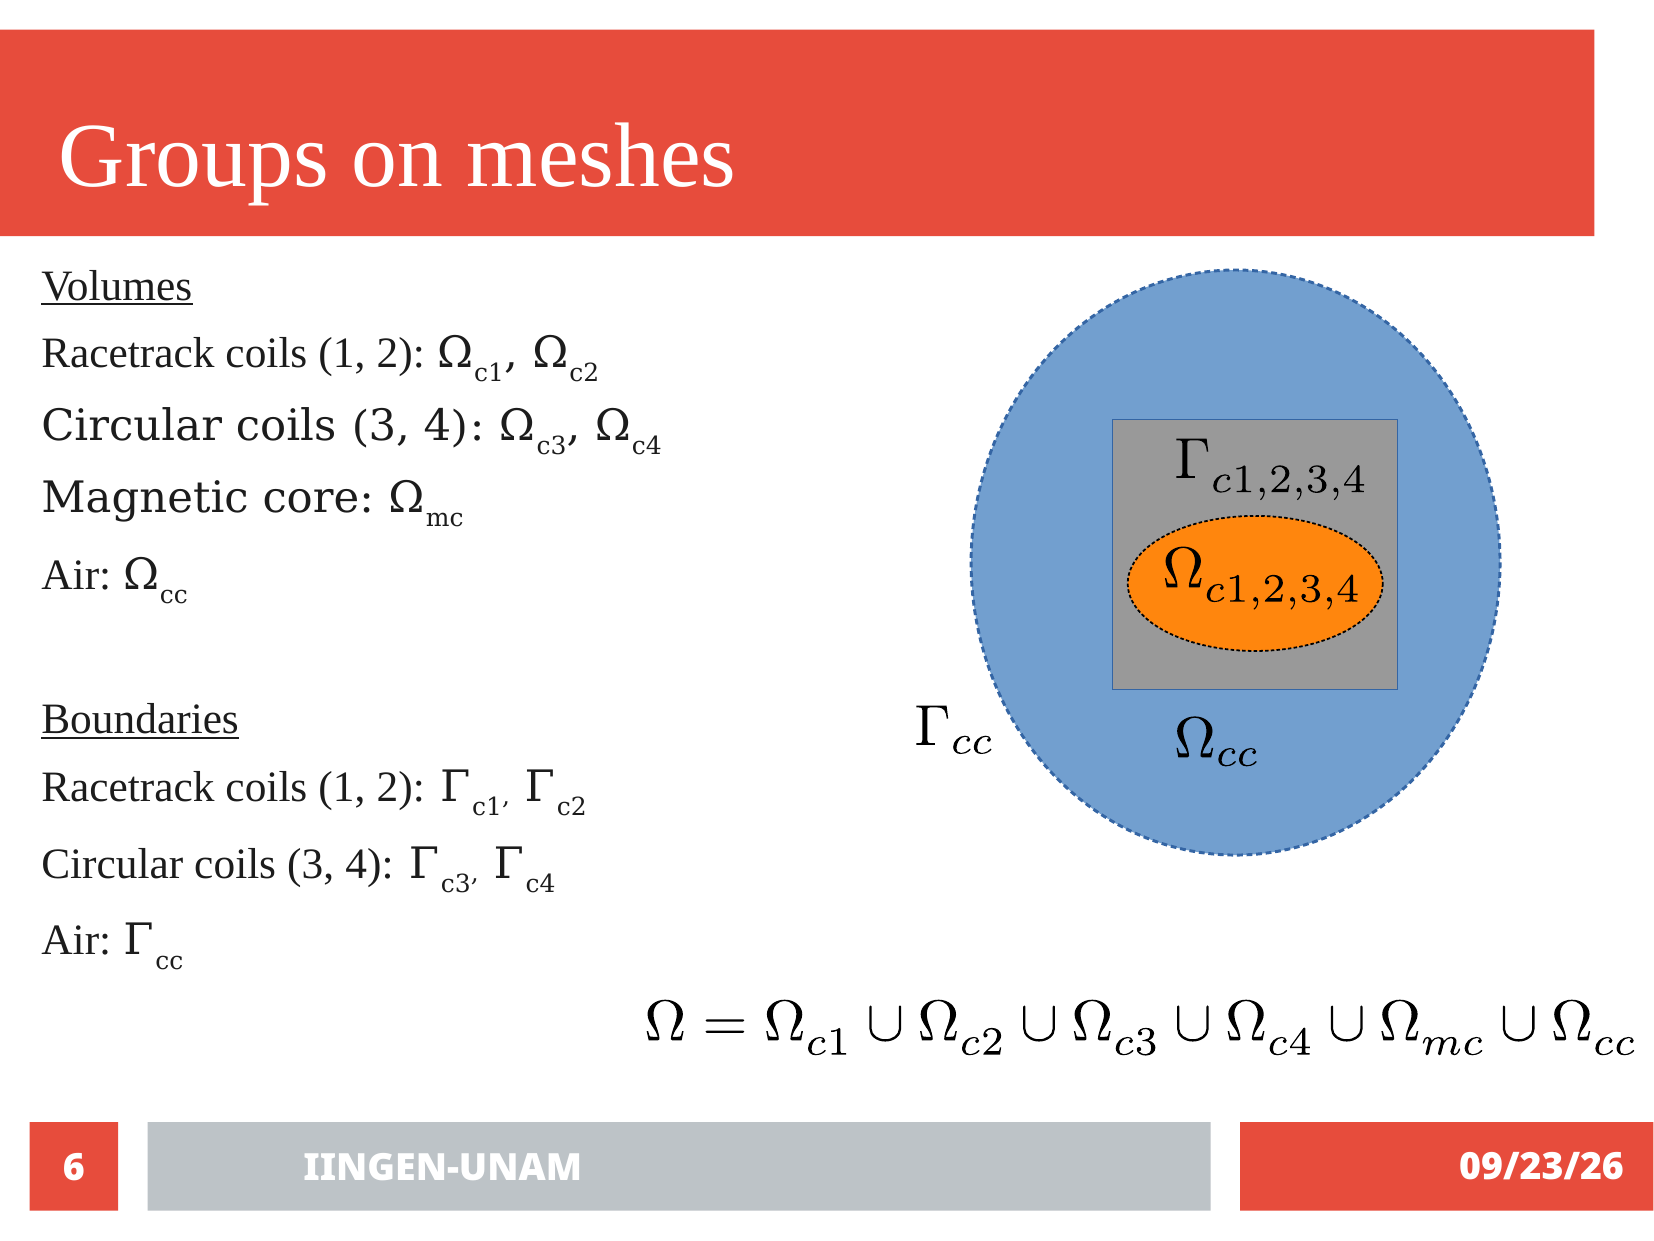

# Groups on meshes
Volumes
Racetrack coils (1, 2): Ωc1, Ωc2
Circular coils (3, 4): Ωc3, Ωc4
Magnetic core: Ωmc
Air: Ωcc
Boundaries
Racetrack coils (1, 2): Γc1, Γc2
Circular coils (3, 4): Γc3, Γc4
Air: Γcc
6
IINGEN-UNAM